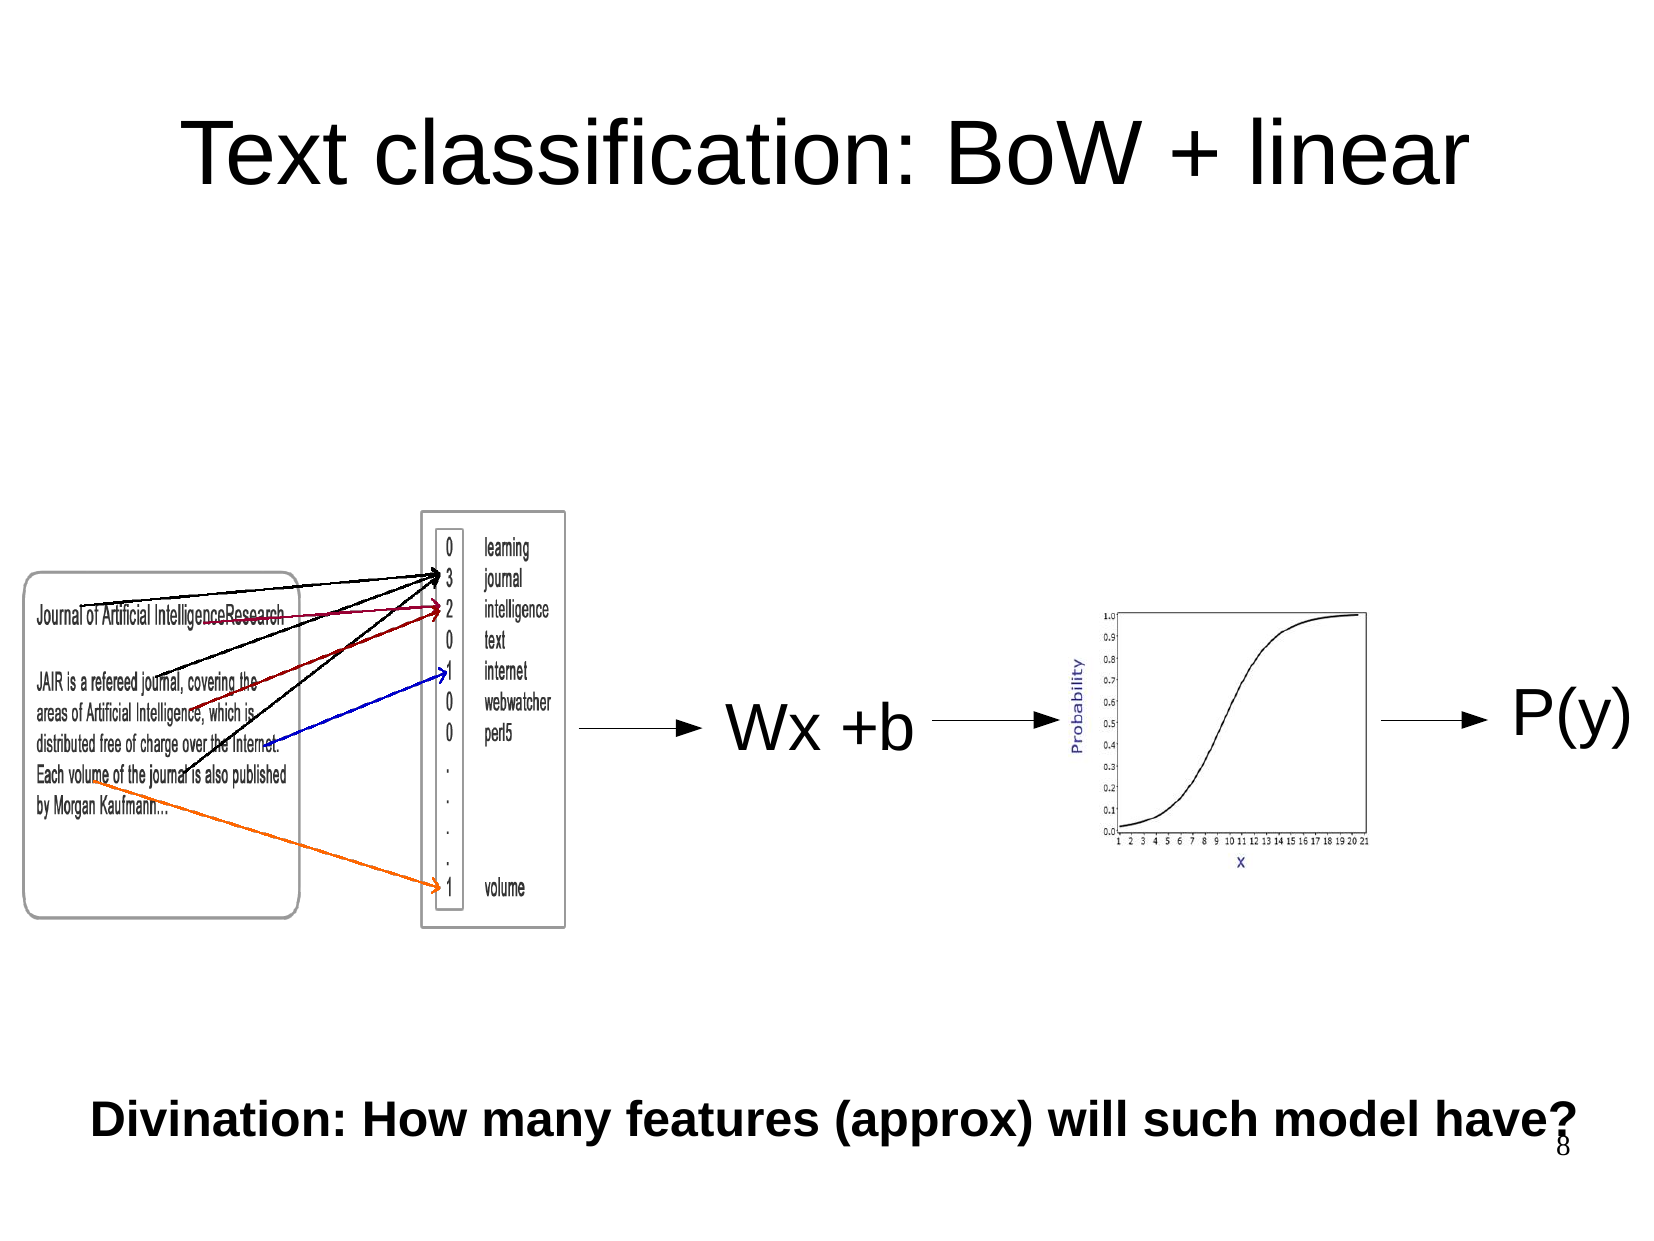

# Text classification: BoW + linear
P(y)
Wx +b
Divination: How many features (approx) will such model have?
8